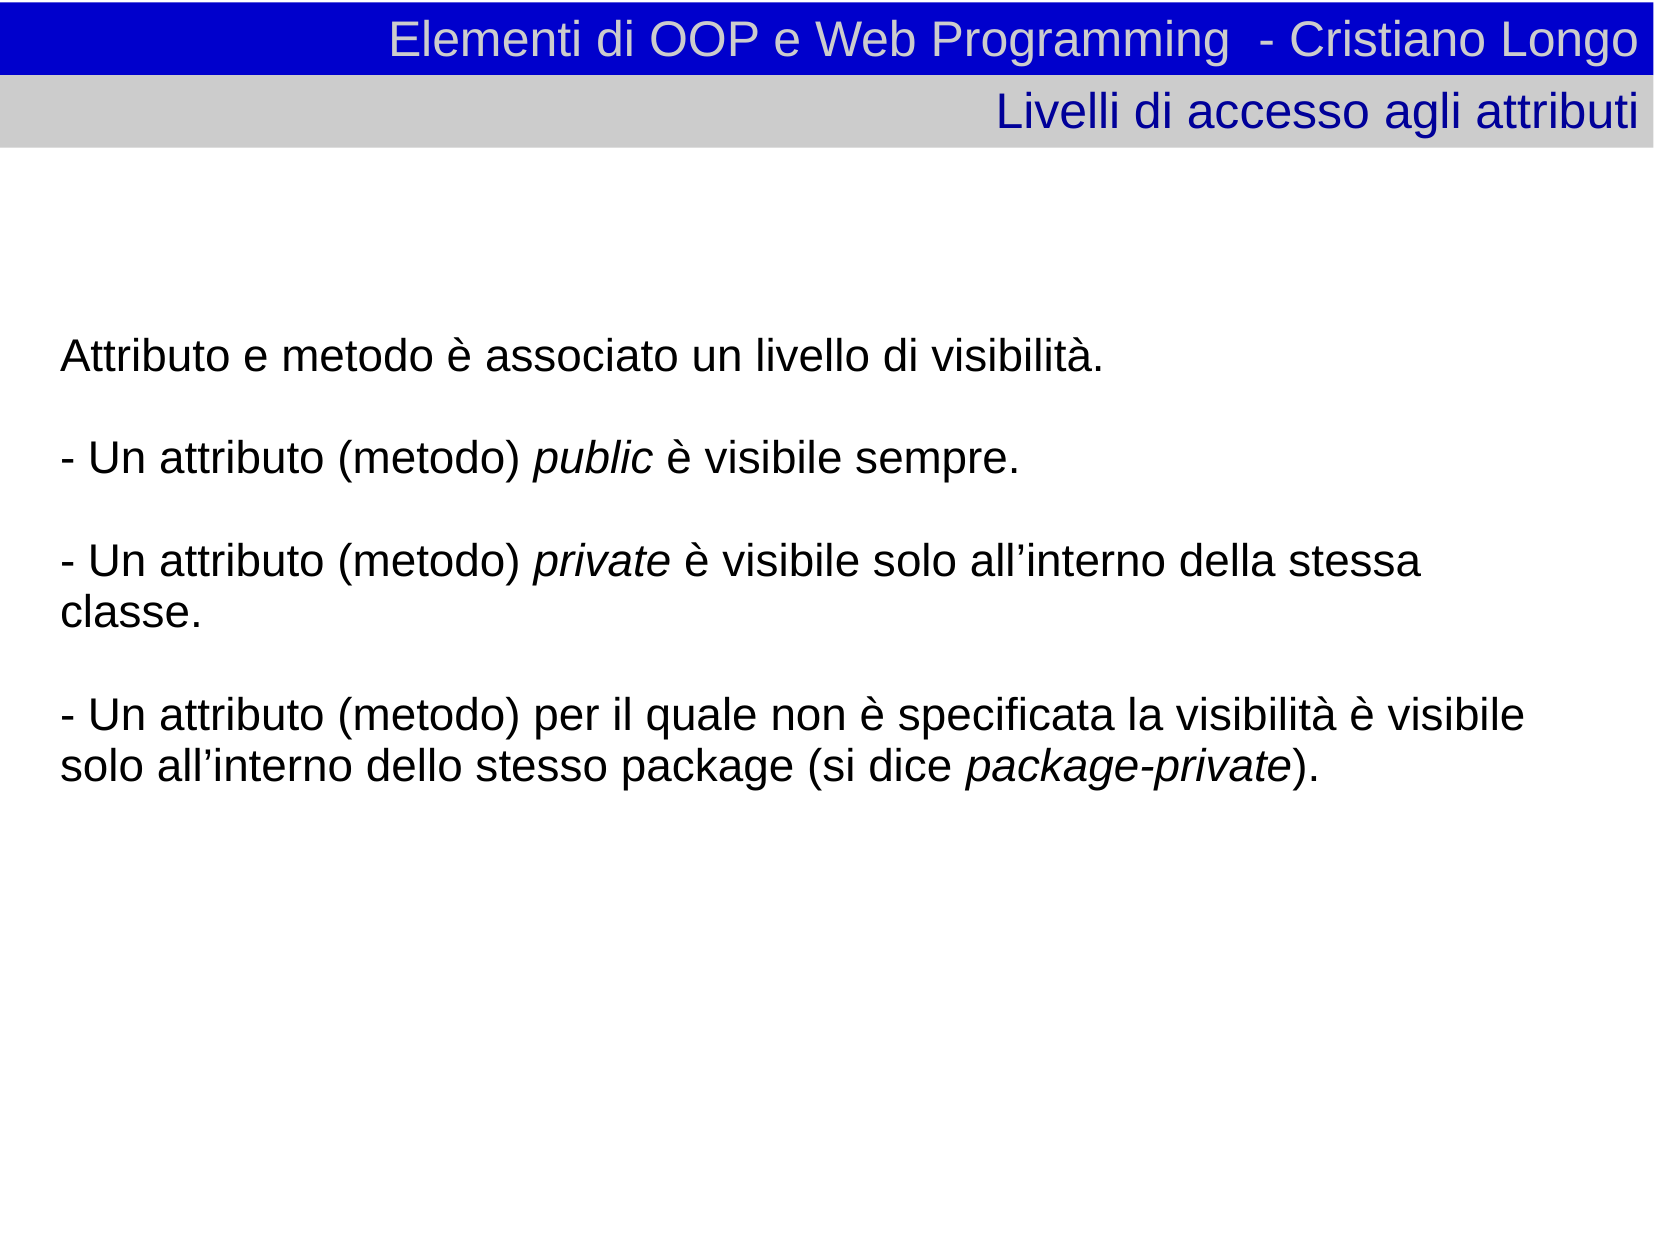

# Elementi di OOP e Web Programming - Cristiano Longo
Livelli di accesso agli attributi
Attributo e metodo è associato un livello di visibilità.
- Un attributo (metodo) public è visibile sempre.
- Un attributo (metodo) private è visibile solo all’interno della stessa classe.
- Un attributo (metodo) per il quale non è specificata la visibilità è visibile solo all’interno dello stesso package (si dice package-private).